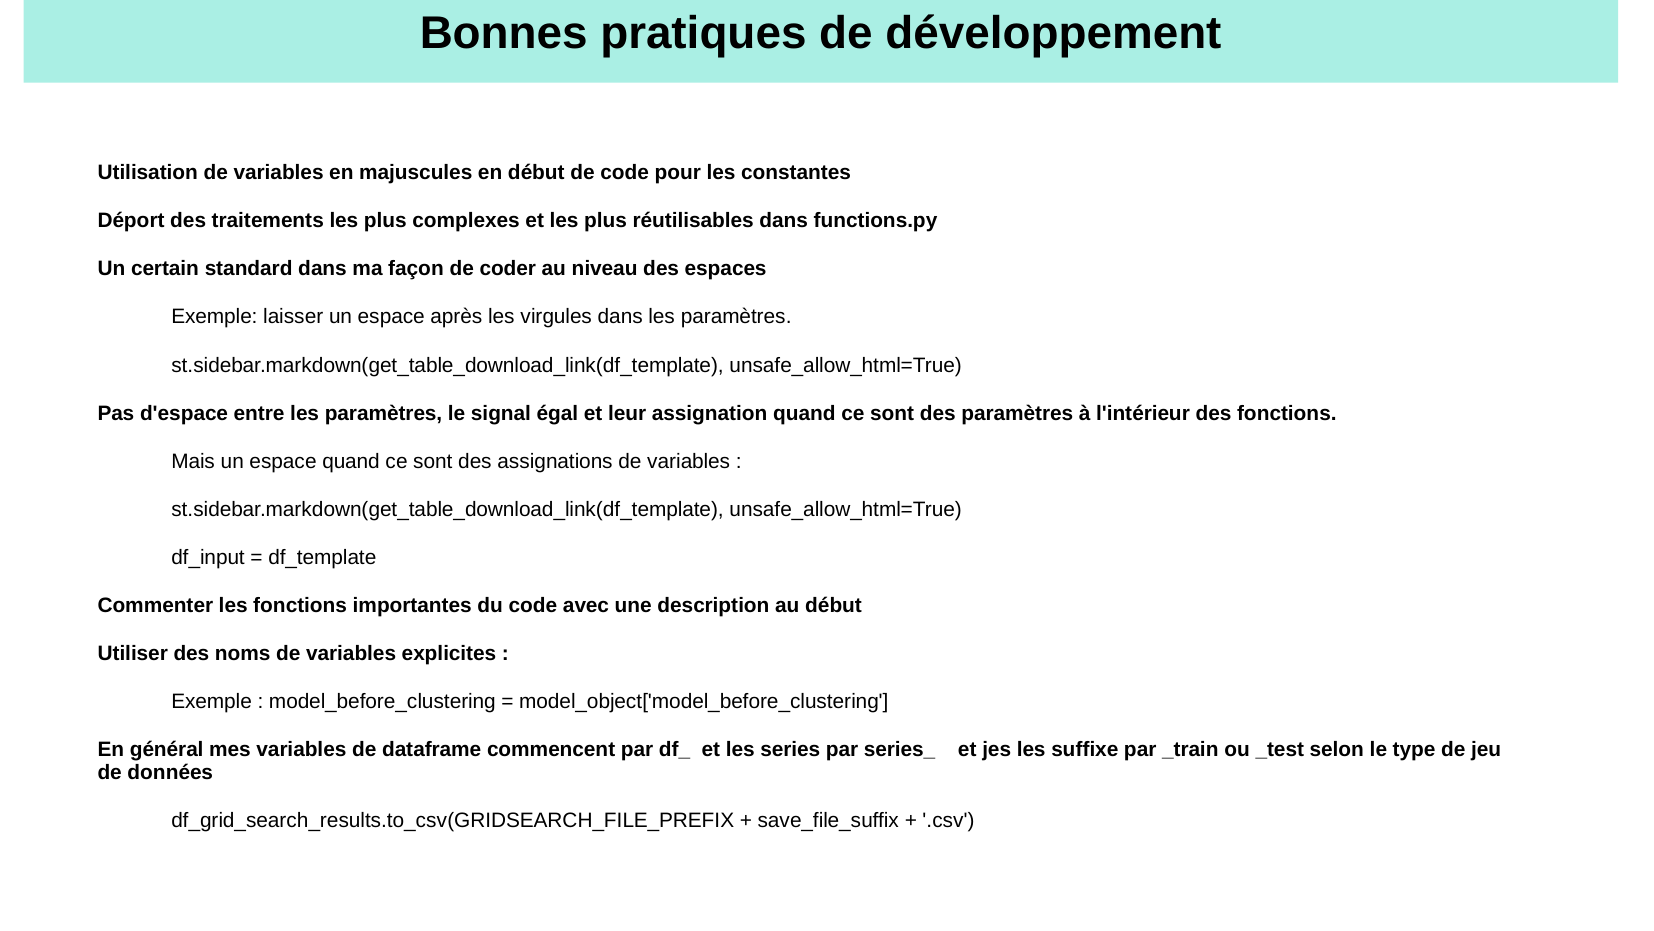

Bonnes pratiques de développement
Utilisation de variables en majuscules en début de code pour les constantes
Déport des traitements les plus complexes et les plus réutilisables dans functions.py
Un certain standard dans ma façon de coder au niveau des espaces
	Exemple: laisser un espace après les virgules dans les paramètres.
	st.sidebar.markdown(get_table_download_link(df_template), unsafe_allow_html=True)
Pas d'espace entre les paramètres, le signal égal et leur assignation quand ce sont des paramètres à l'intérieur des fonctions.
	Mais un espace quand ce sont des assignations de variables :
	st.sidebar.markdown(get_table_download_link(df_template), unsafe_allow_html=True)
	df_input = df_template
Commenter les fonctions importantes du code avec une description au début
Utiliser des noms de variables explicites :
	Exemple : model_before_clustering = model_object['model_before_clustering']
En général mes variables de dataframe commencent par df_  et les series par series_    et jes les suffixe par _train ou _test selon le type de jeu de données
	df_grid_search_results.to_csv(GRIDSEARCH_FILE_PREFIX + save_file_suffix + '.csv')